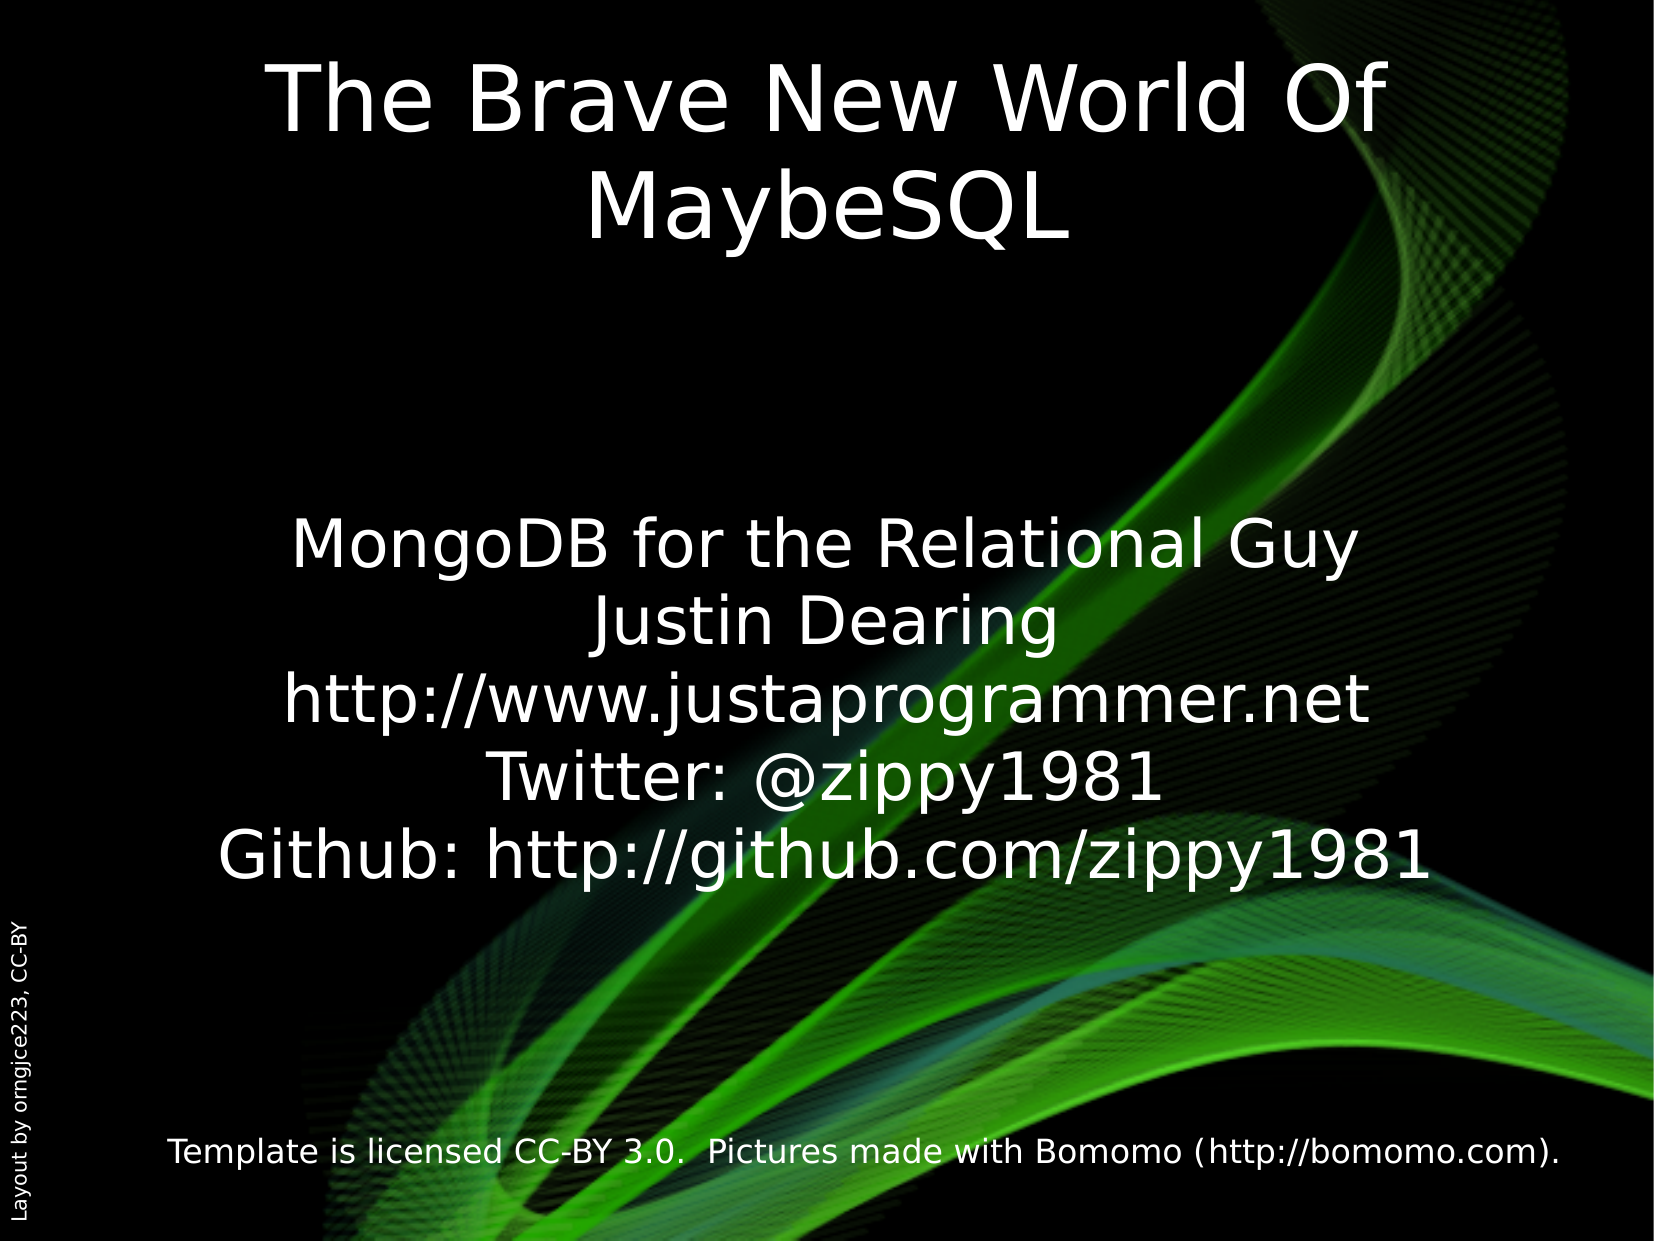

# The Brave New World Of MaybeSQL
MongoDB for the Relational Guy
Justin Dearing
http://www.justaprogrammer.net
Twitter: @zippy1981
Github: http://github.com/zippy1981
Template is licensed CC-BY 3.0. Pictures made with Bomomo (http://bomomo.com).